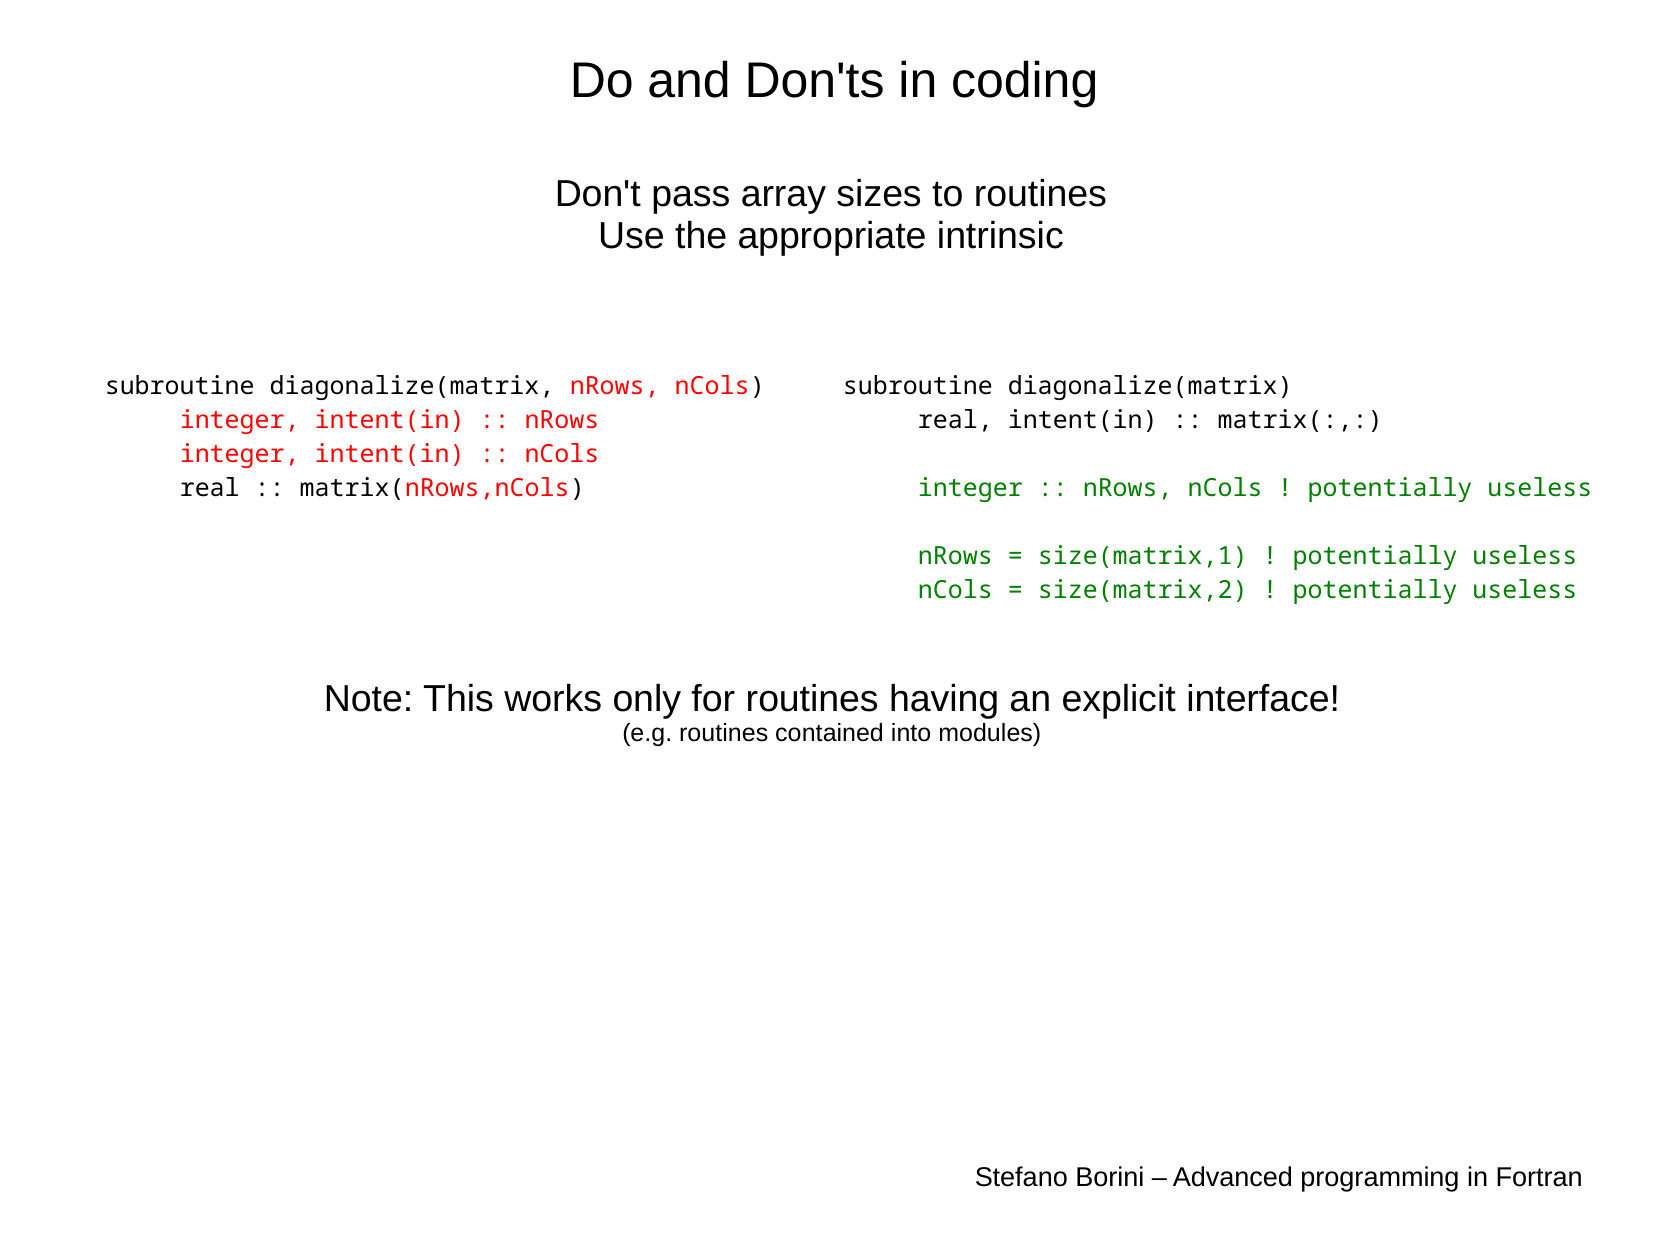

Do and Don'ts in coding
Don't pass array sizes to routines
Use the appropriate intrinsic
subroutine diagonalize(matrix, nRows, nCols)
	integer, intent(in) :: nRows
	integer, intent(in) :: nCols
	real :: matrix(nRows,nCols)
subroutine diagonalize(matrix)
	real, intent(in) :: matrix(:,:)
	integer :: nRows, nCols ! potentially useless
	nRows = size(matrix,1) ! potentially useless
	nCols = size(matrix,2) ! potentially useless
Note: This works only for routines having an explicit interface!
(e.g. routines contained into modules)
Stefano Borini – Advanced programming in Fortran